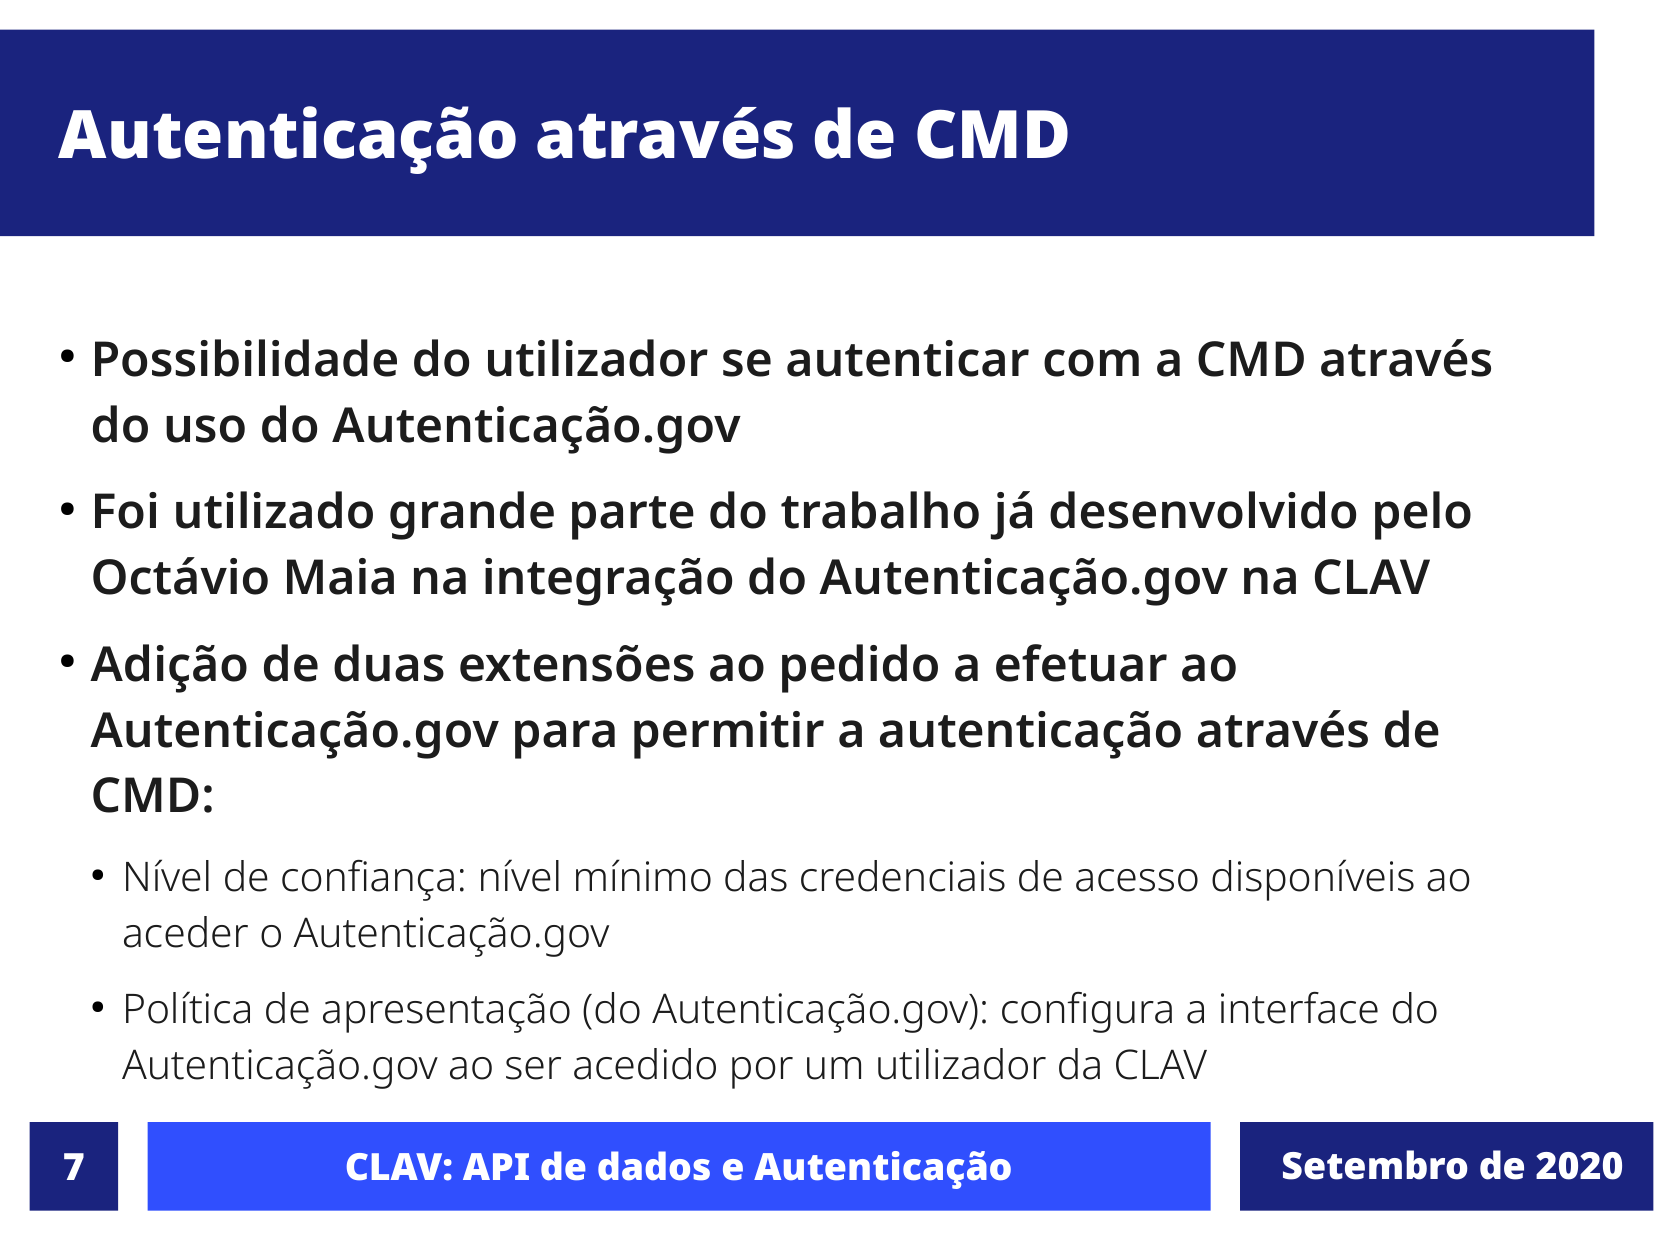

# Autenticação através de CMD
Possibilidade do utilizador se autenticar com a CMD através do uso do Autenticação.gov
Foi utilizado grande parte do trabalho já desenvolvido pelo Octávio Maia na integração do Autenticação.gov na CLAV
Adição de duas extensões ao pedido a efetuar ao Autenticação.gov para permitir a autenticação através de CMD:
Nível de confiança: nível mínimo das credenciais de acesso disponíveis ao aceder o Autenticação.gov
Política de apresentação (do Autenticação.gov): configura a interface do Autenticação.gov ao ser acedido por um utilizador da CLAV
7
CLAV: API de dados e Autenticação
Setembro de 2020